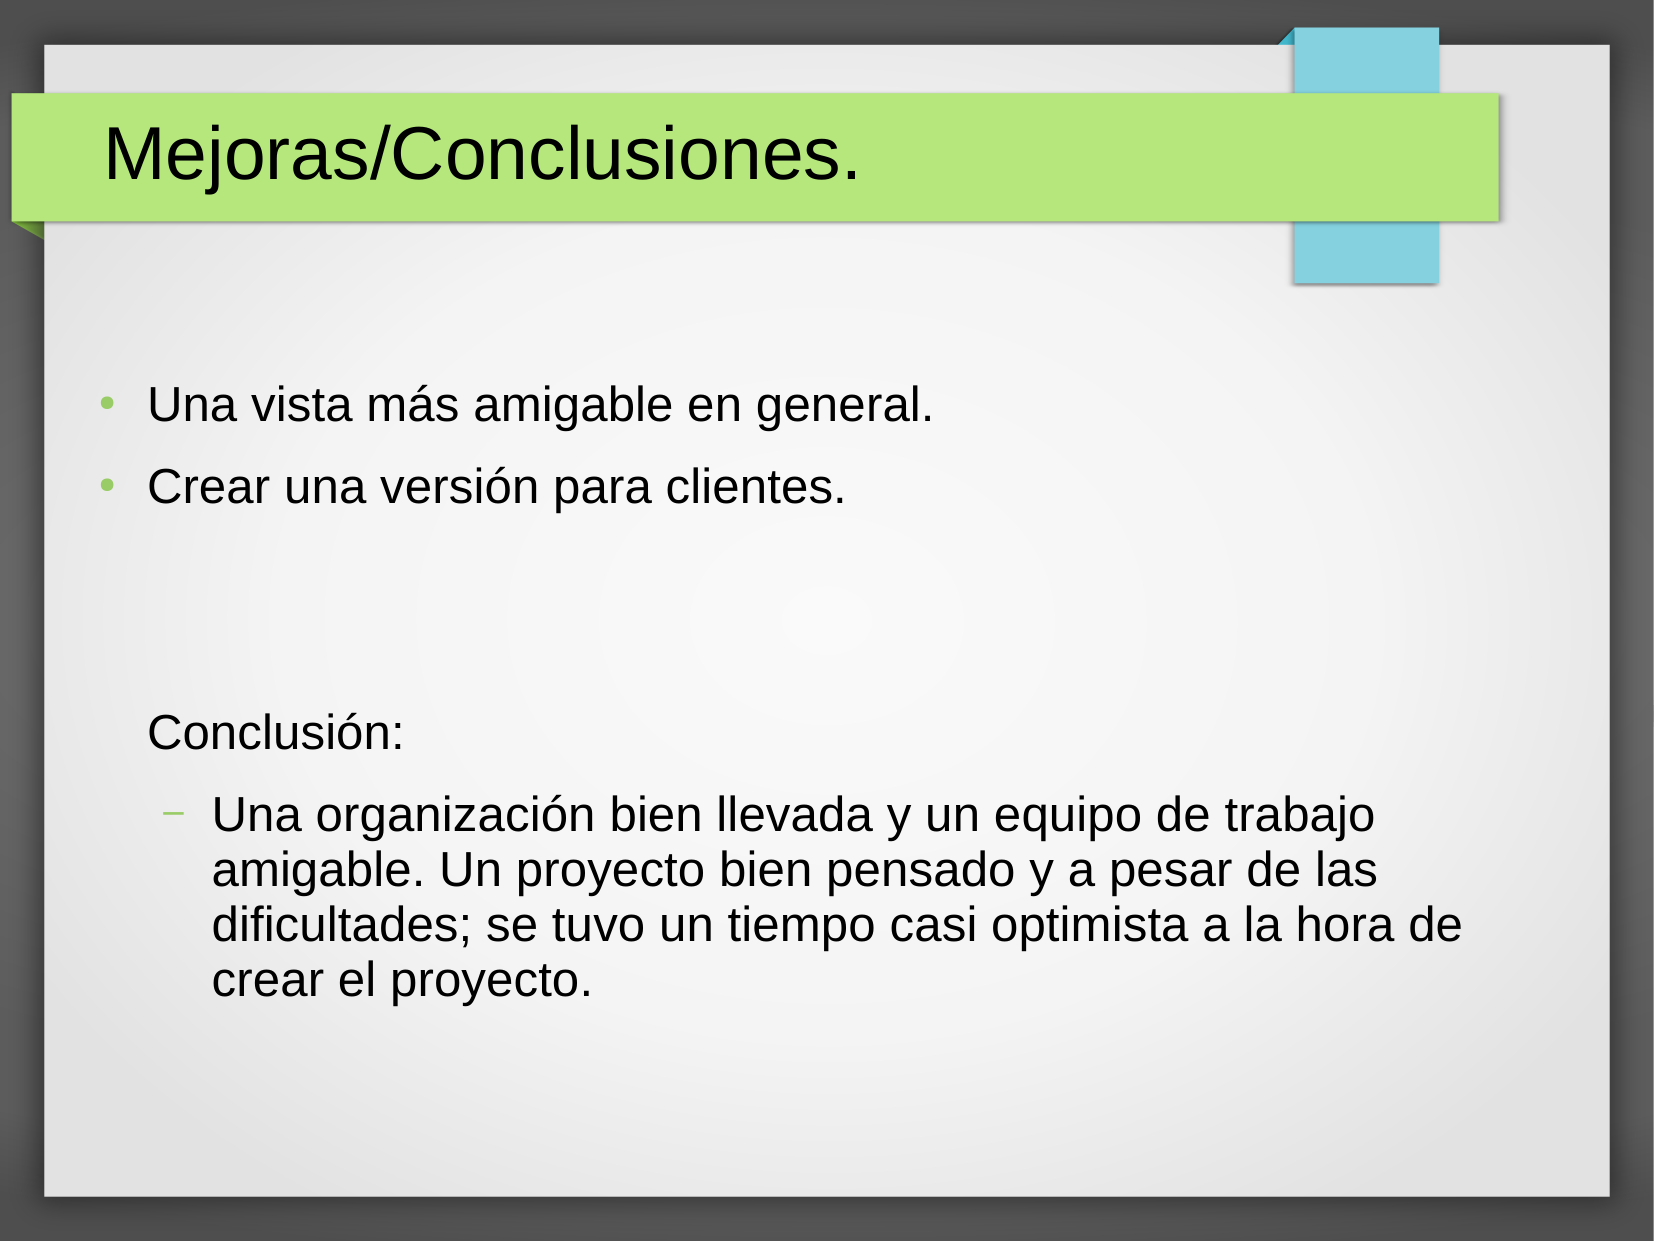

# Mejoras/Conclusiones.
Una vista más amigable en general.
Crear una versión para clientes.
Conclusión:
Una organización bien llevada y un equipo de trabajo amigable. Un proyecto bien pensado y a pesar de las dificultades; se tuvo un tiempo casi optimista a la hora de crear el proyecto.